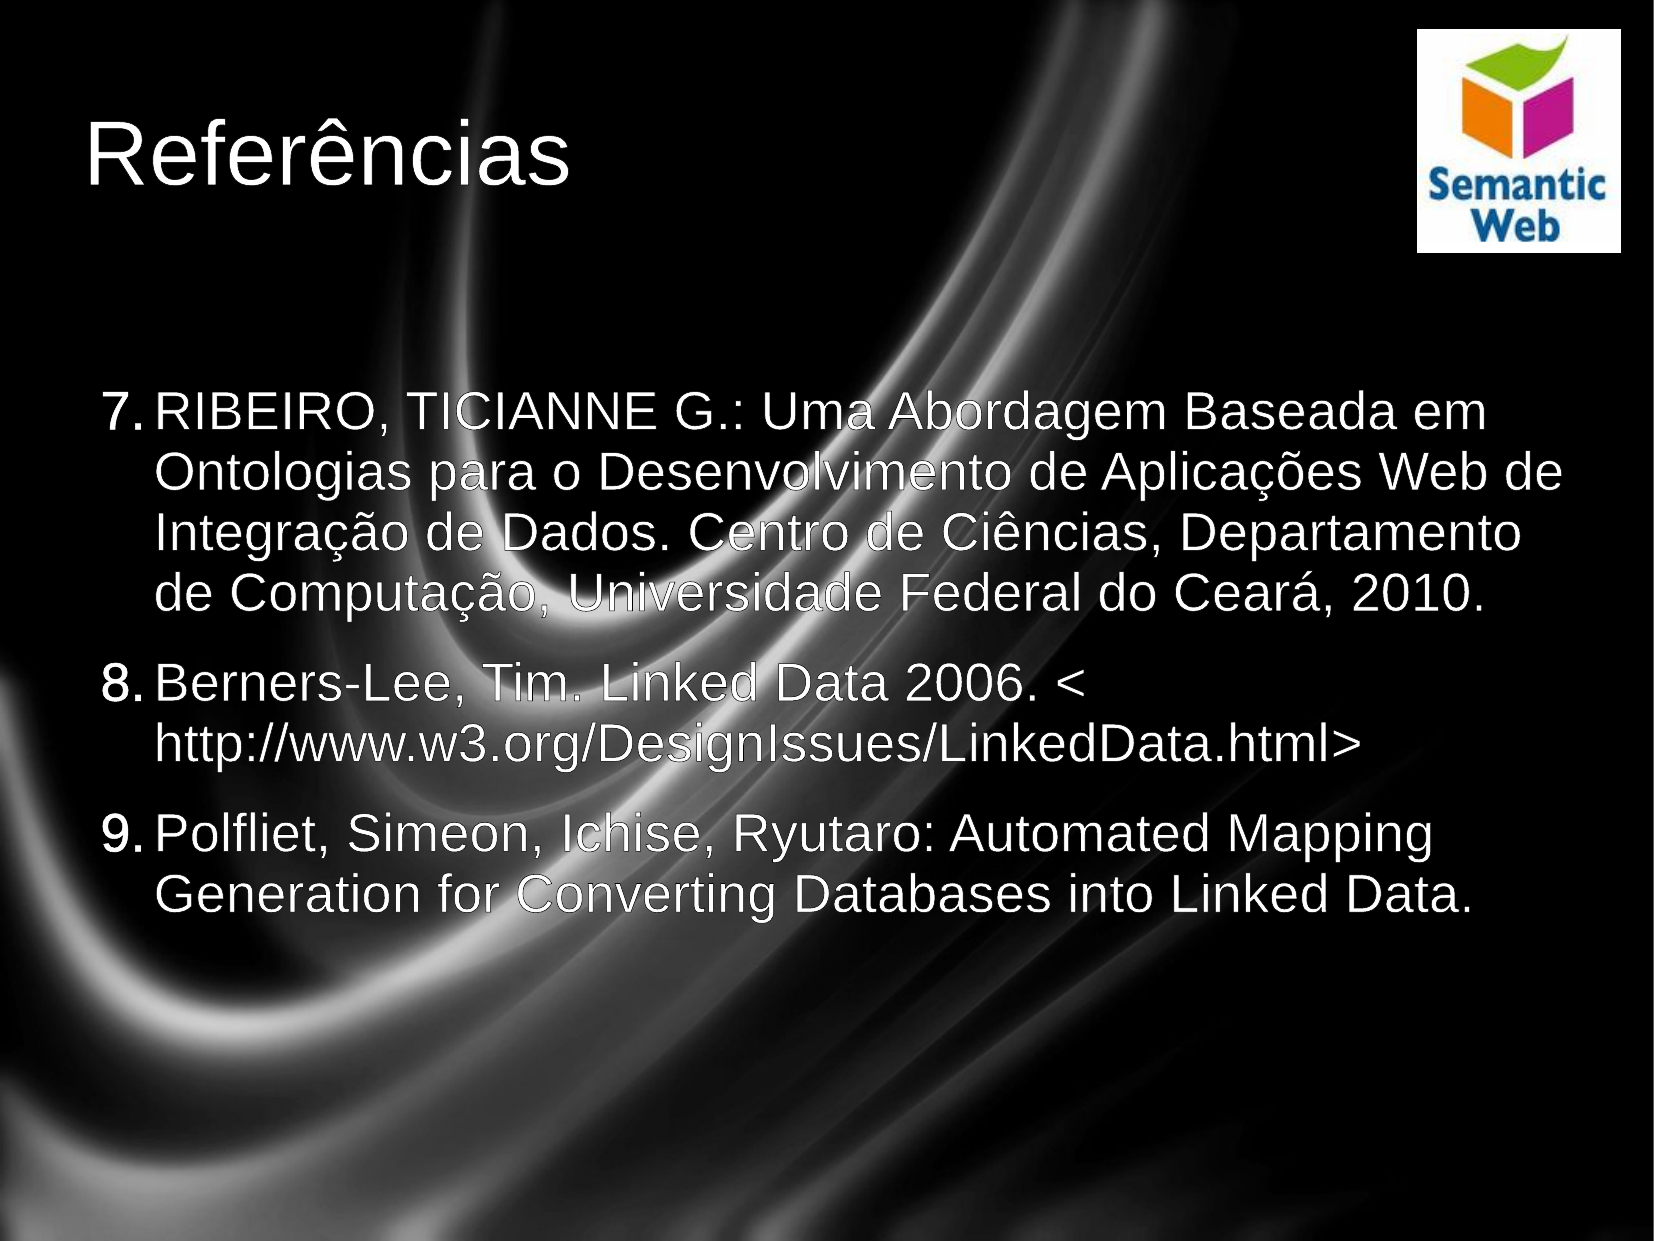

# Referências
RIBEIRO, TICIANNE G.: Uma Abordagem Baseada em Ontologias para o Desenvolvimento de Aplicações Web de Integração de Dados. Centro de Ciências, Departamento de Computação, Universidade Federal do Ceará, 2010.
Berners-Lee, Tim. Linked Data 2006. <http://www.w3.org/DesignIssues/LinkedData.html>
Polfliet, Simeon, Ichise, Ryutaro: Automated Mapping Generation for Converting Databases into Linked Data.